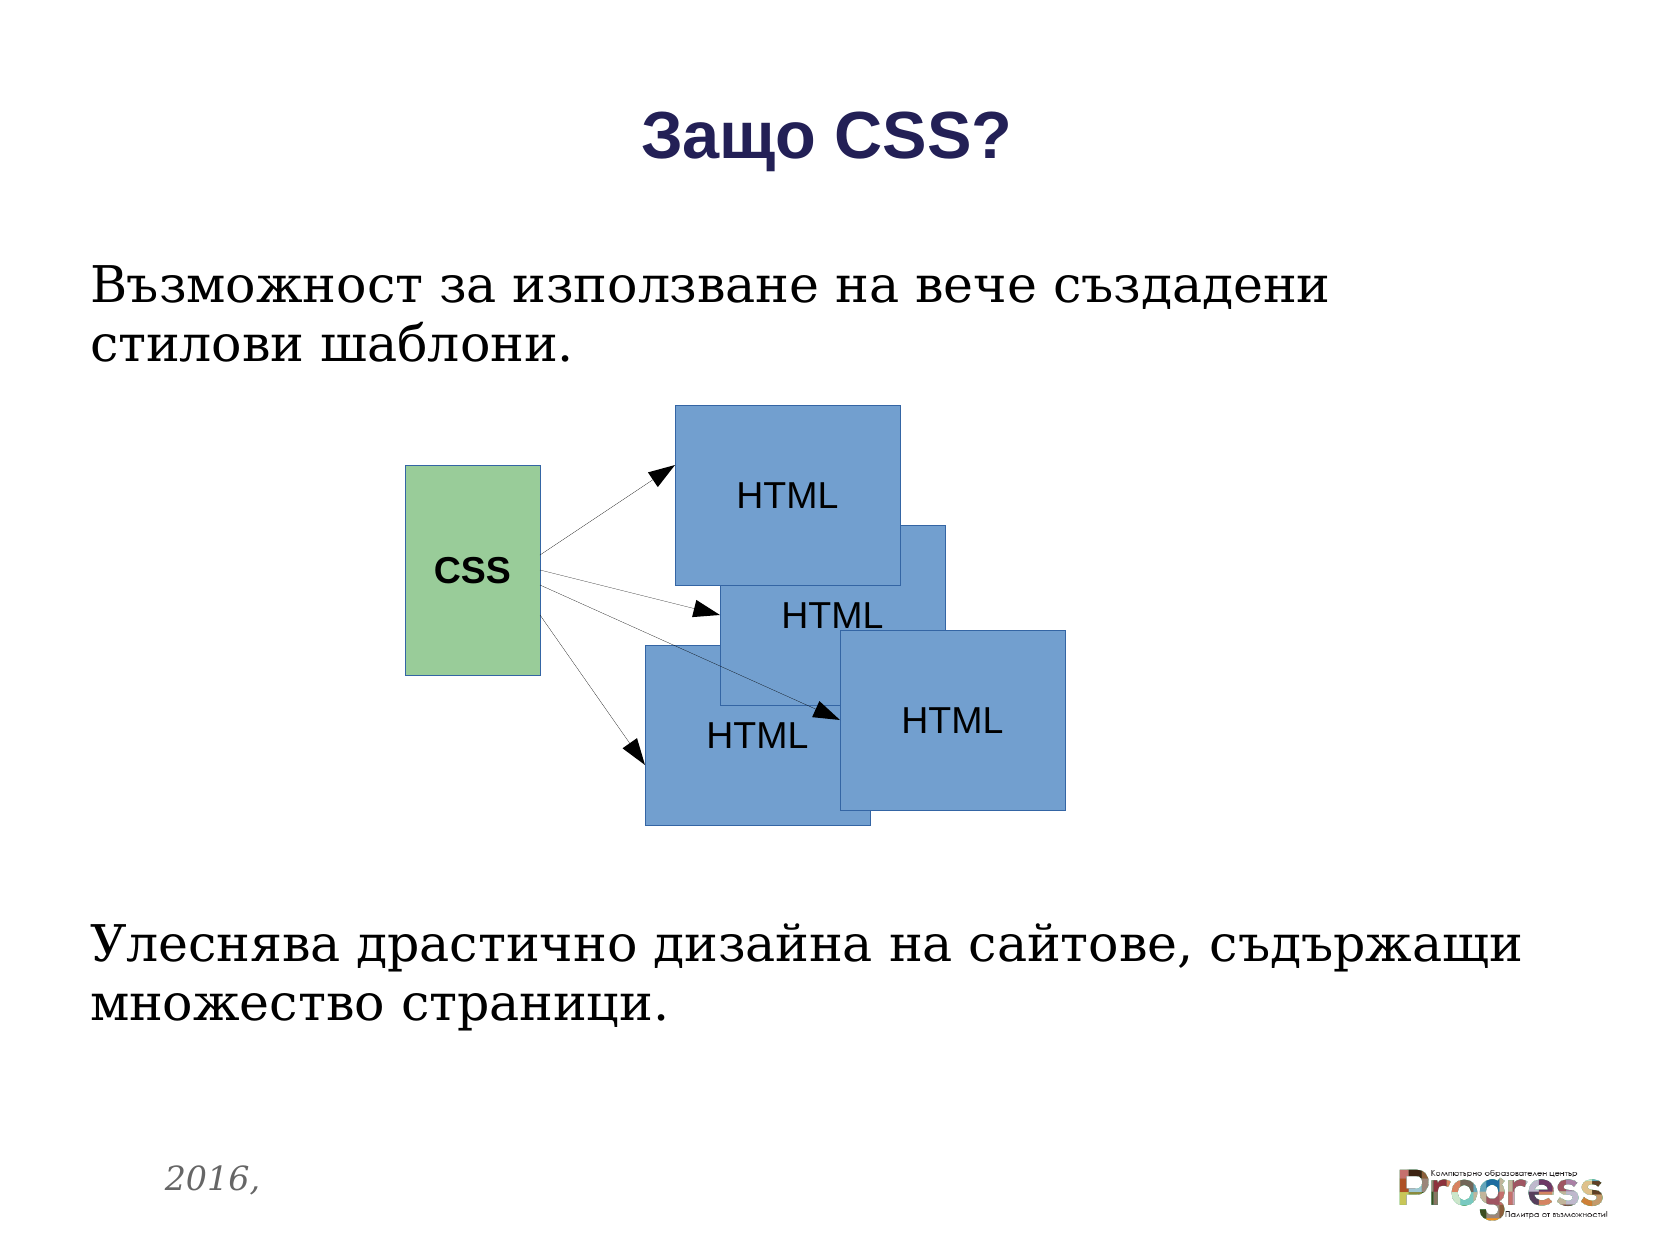

# Защо CSS?
Възможност за използване на вече създадени стилови шаблони.
Улеснява драстично дизайна на сайтове, съдържащи множество страници.
HTML
CSS
HTML
HTML
HTML
2016,